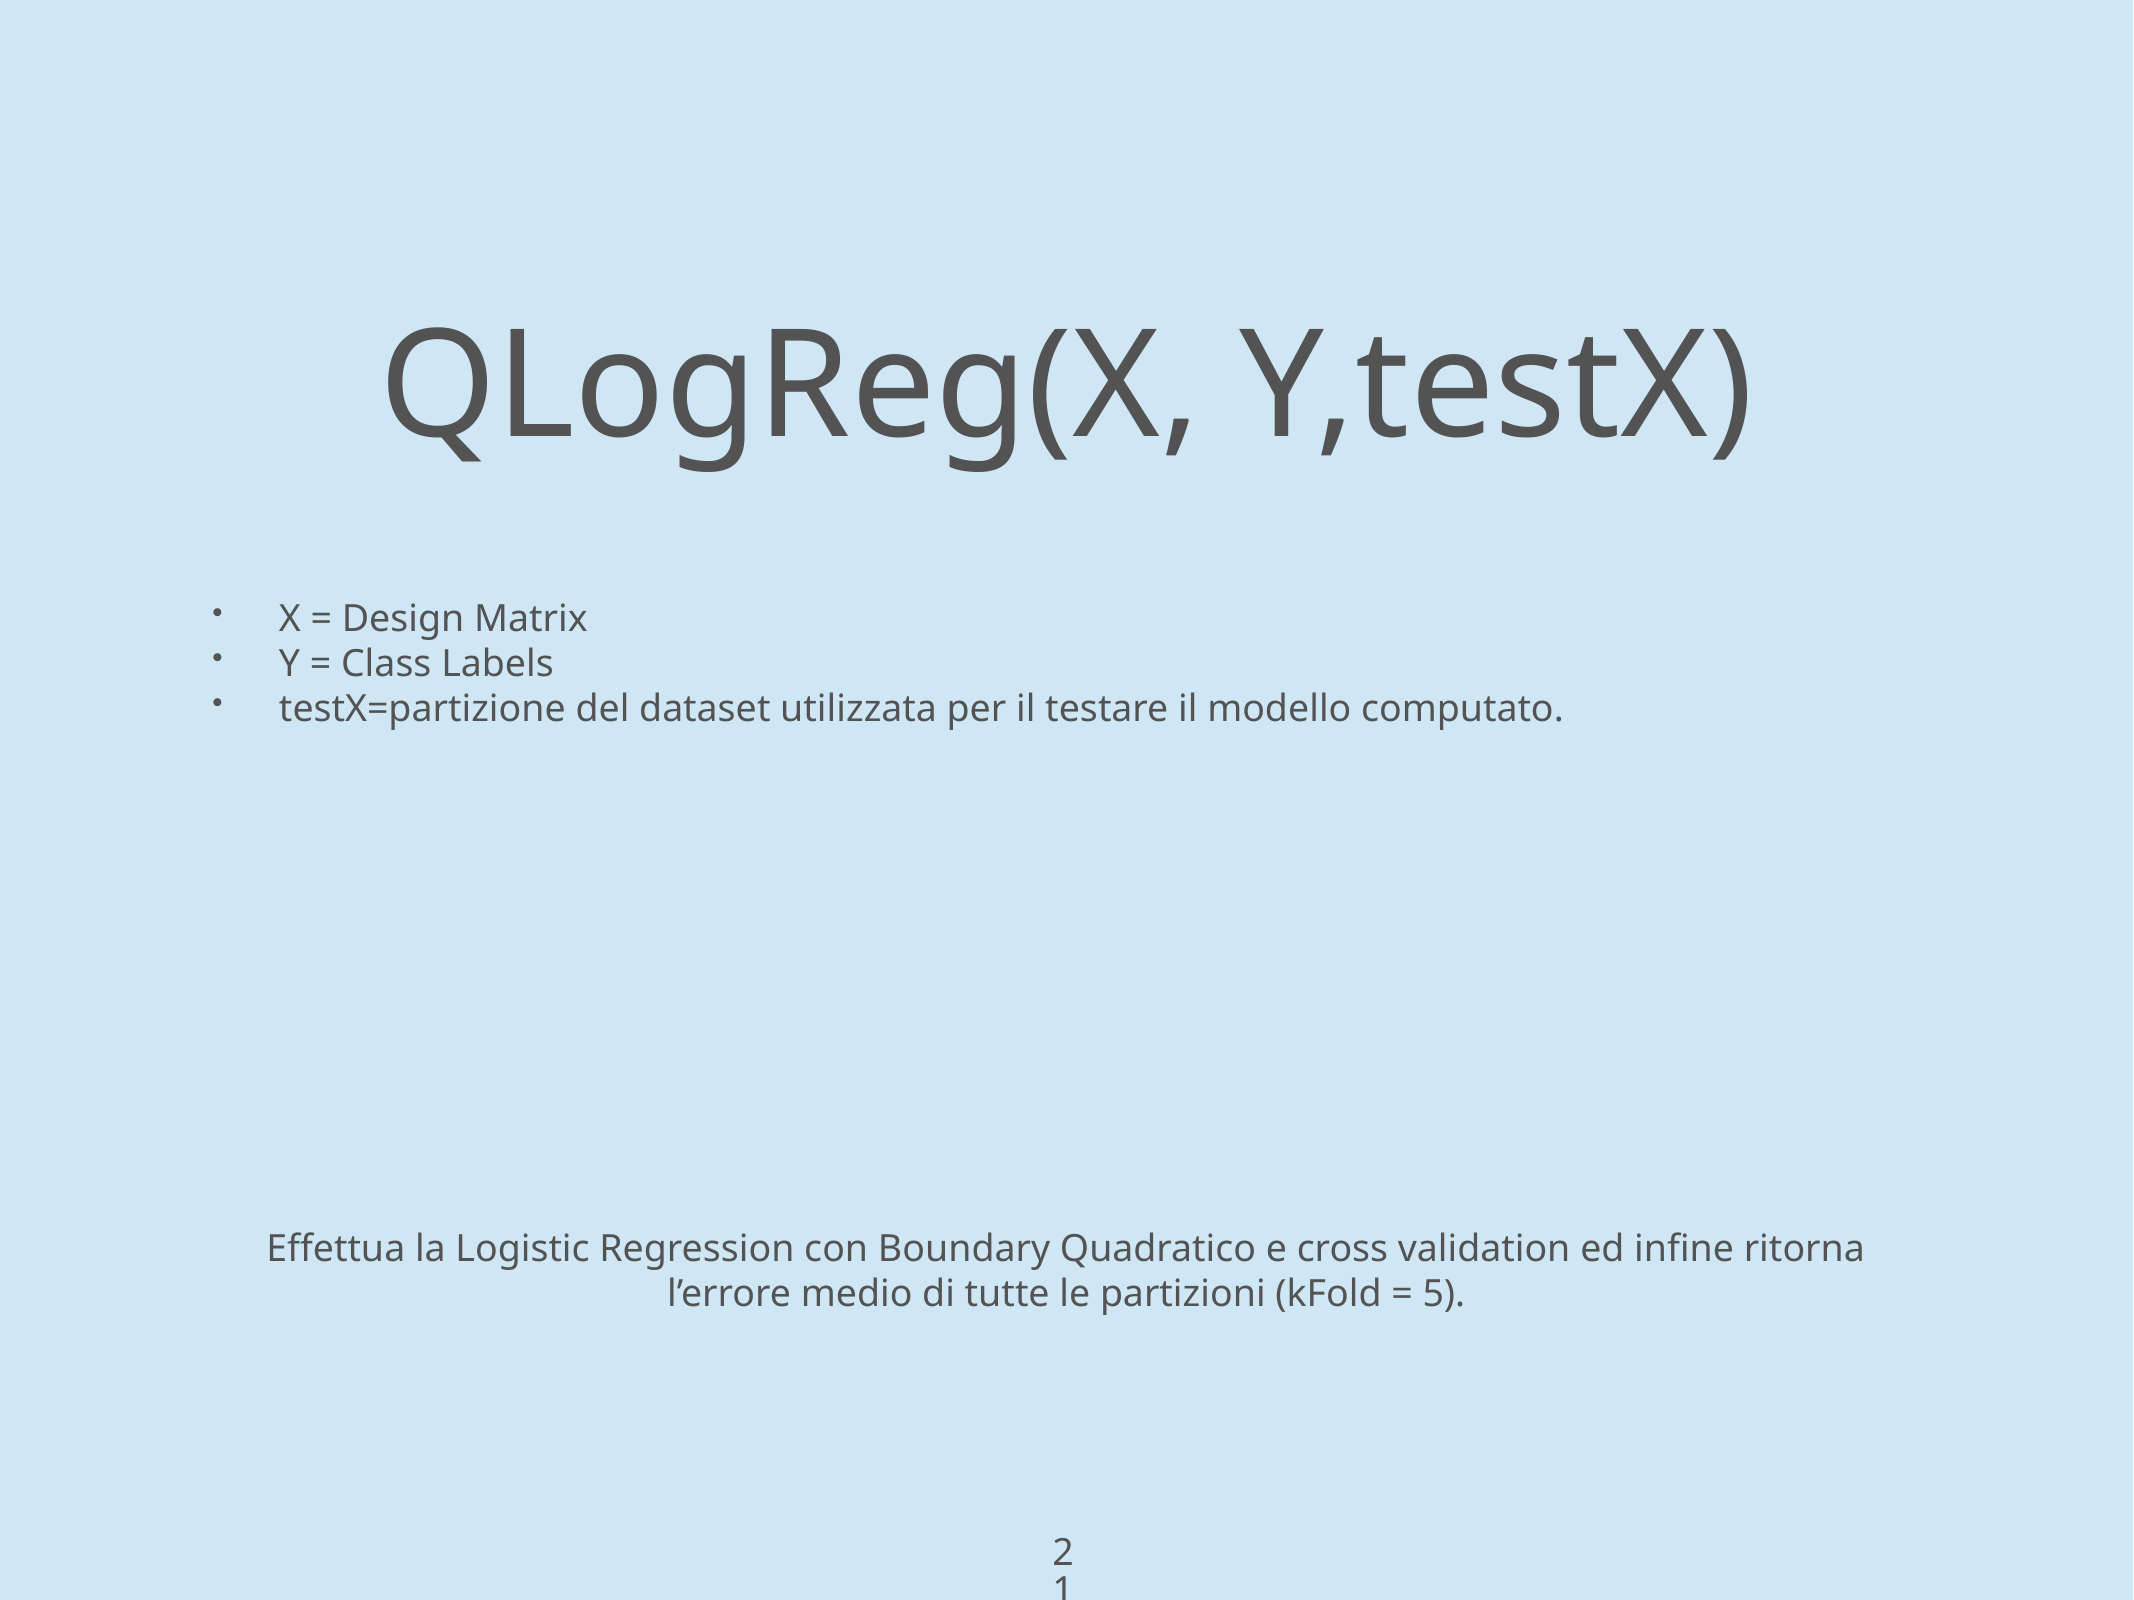

# QLogReg(X, Y,testX)
X = Design Matrix
Y = Class Labels
testX=partizione del dataset utilizzata per il testare il modello computato.
Effettua la Logistic Regression con Boundary Quadratico e cross validation ed infine ritorna l’errore medio di tutte le partizioni (kFold = 5).